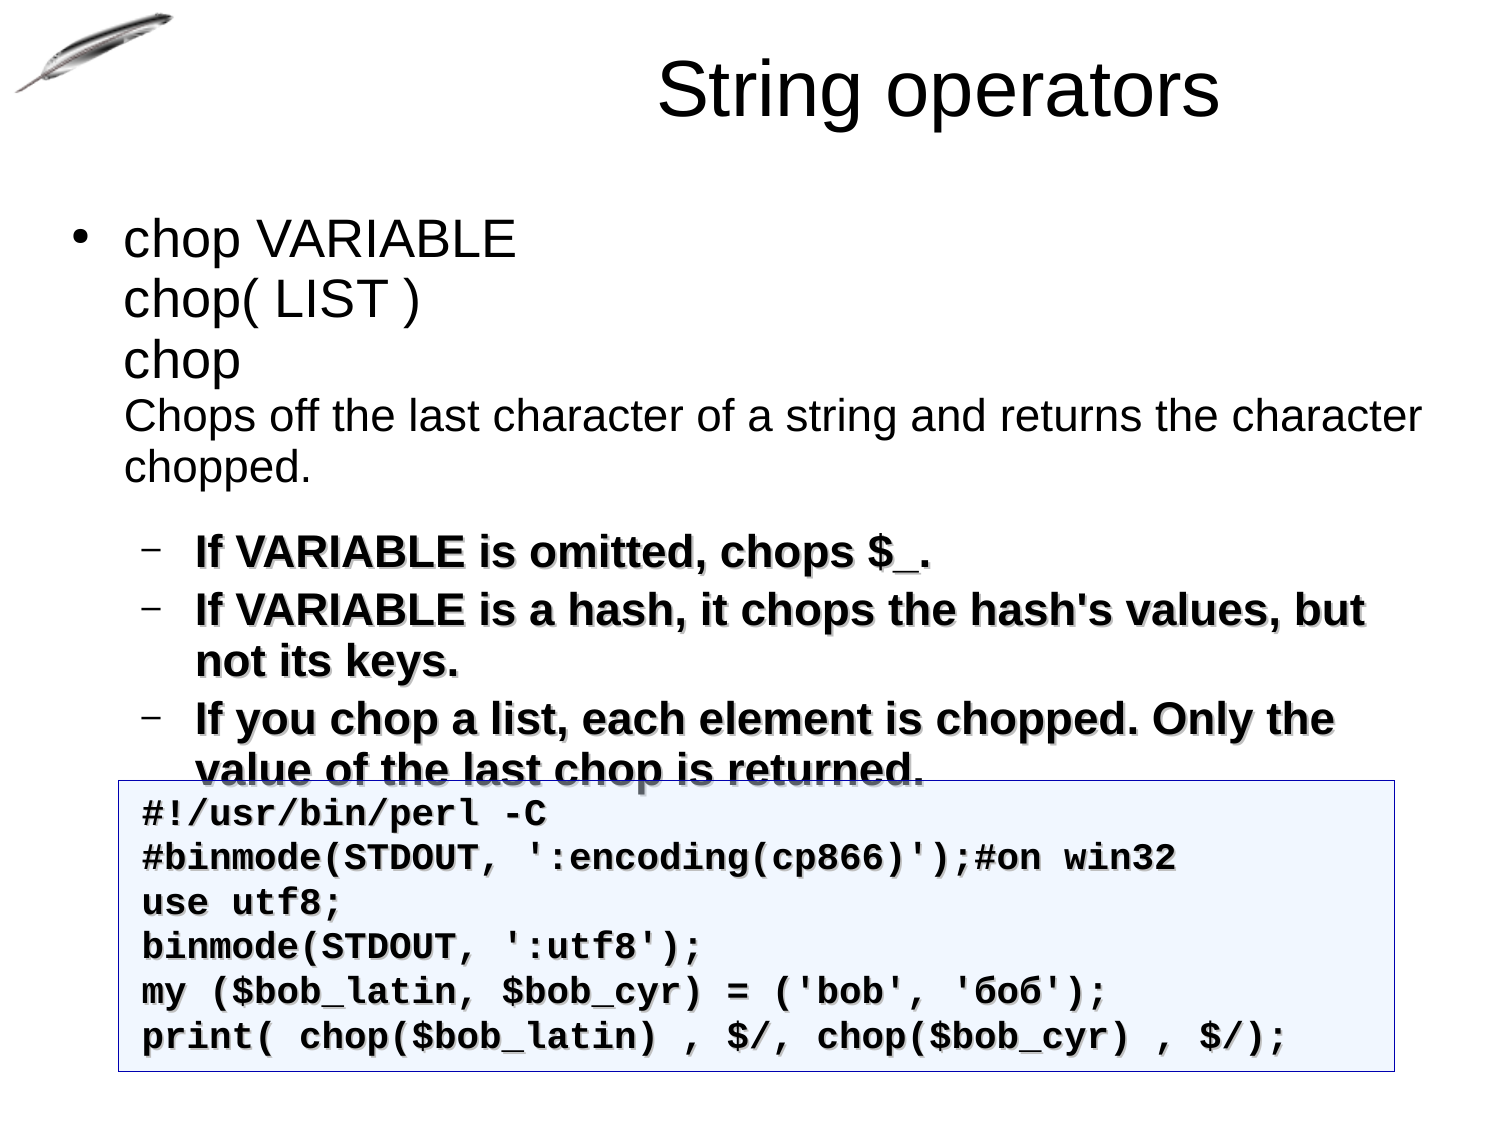

# String operators
chop VARIABLE
chop( LIST )
chop
Chops off the last character of a string and returns the character chopped.
If VARIABLE is omitted, chops $_.
If VARIABLE is a hash, it chops the hash's values, but not its keys.
If you chop a list, each element is chopped. Only the value of the last chop is returned.
#!/usr/bin/perl -C
#binmode(STDOUT, ':encoding(cp866)');#on win32
use utf8;
binmode(STDOUT, ':utf8');
my ($bob_latin, $bob_cyr) = ('bob', 'боб');
print( chop($bob_latin) , $/, chop($bob_cyr) , $/);